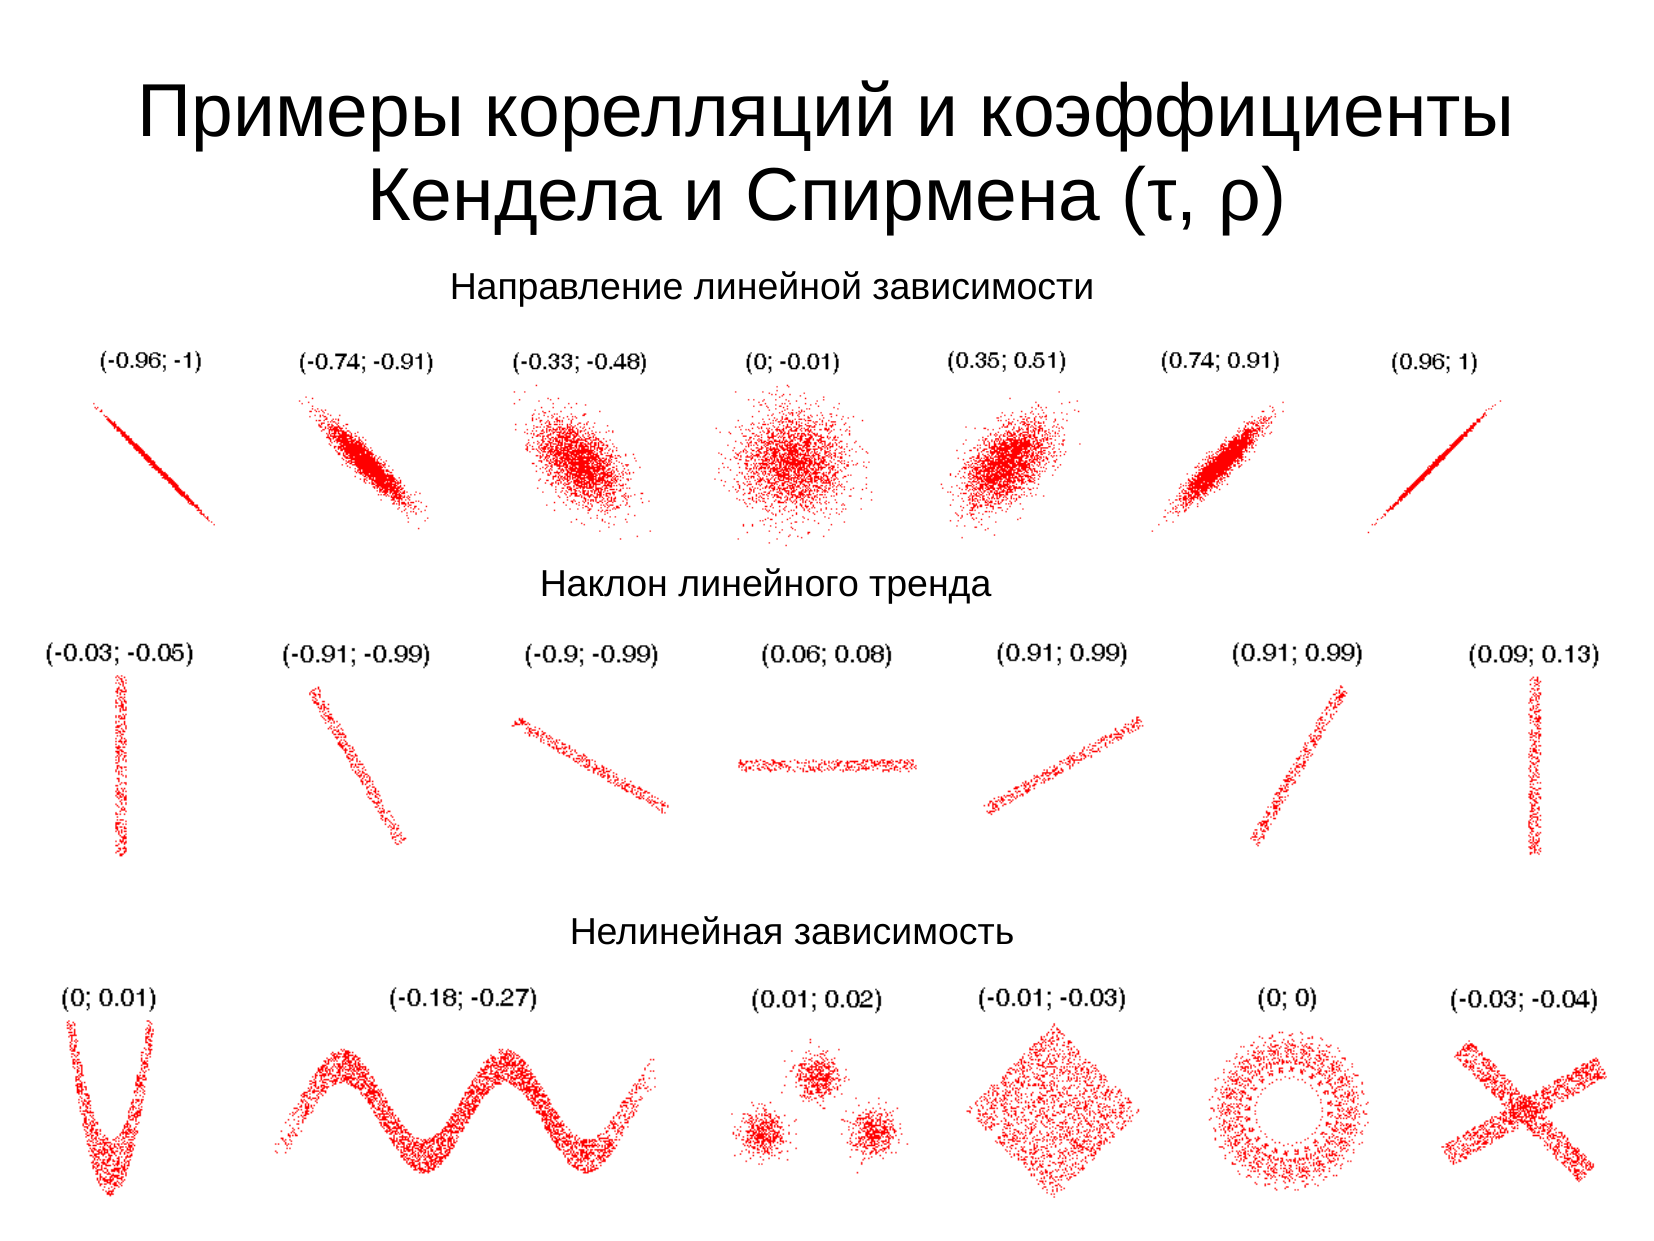

# Примеры корелляций и коэффициенты Кендела и Спирмена (τ, ρ)
Направление линейной зависимости
Наклон линейного тренда
Нелинейная зависимость